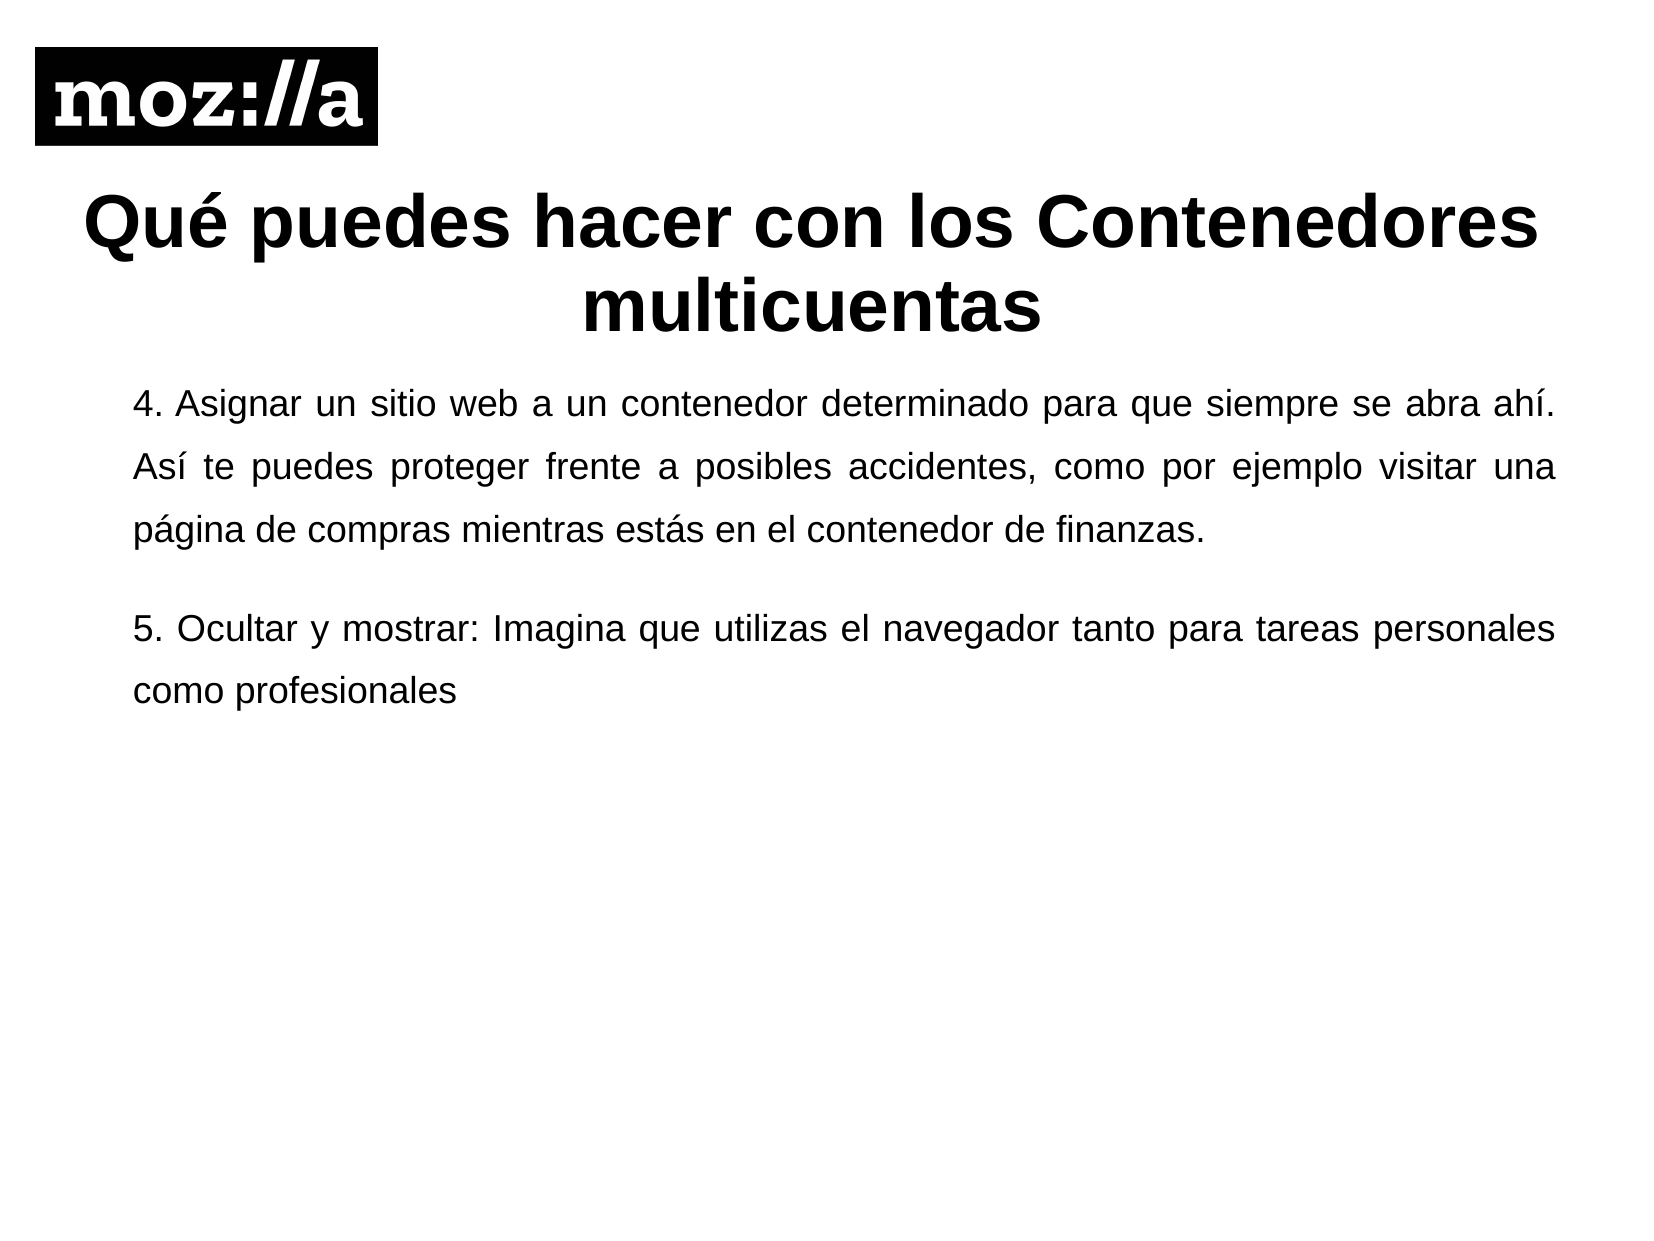

Qué puedes hacer con los Contenedores multicuentas
#
4. Asignar un sitio web a un contenedor determinado para que siempre se abra ahí. Así te puedes proteger frente a posibles accidentes, como por ejemplo visitar una página de compras mientras estás en el contenedor de finanzas.
5. Ocultar y mostrar: Imagina que utilizas el navegador tanto para tareas personales como profesionales